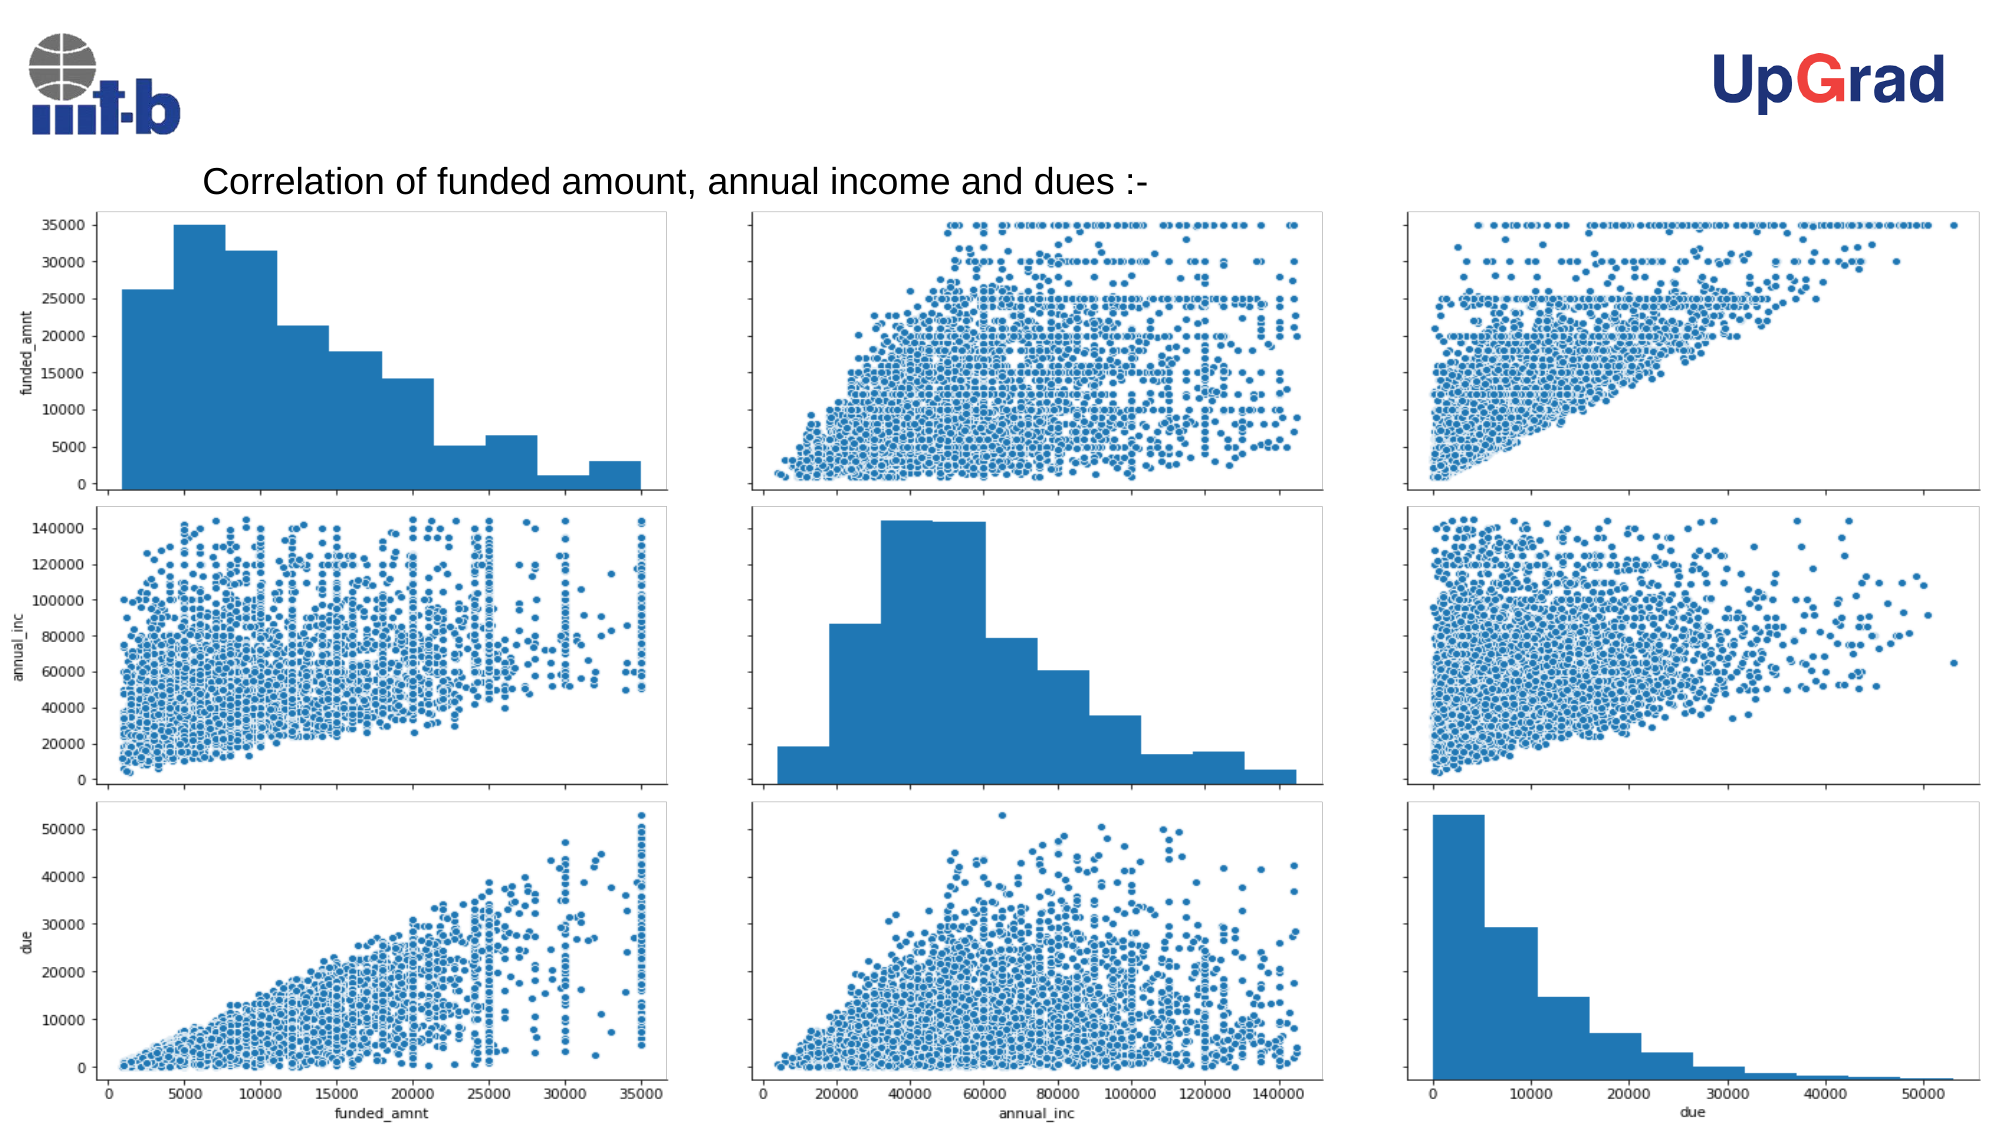

Correlation of funded amount, annual income and dues :-